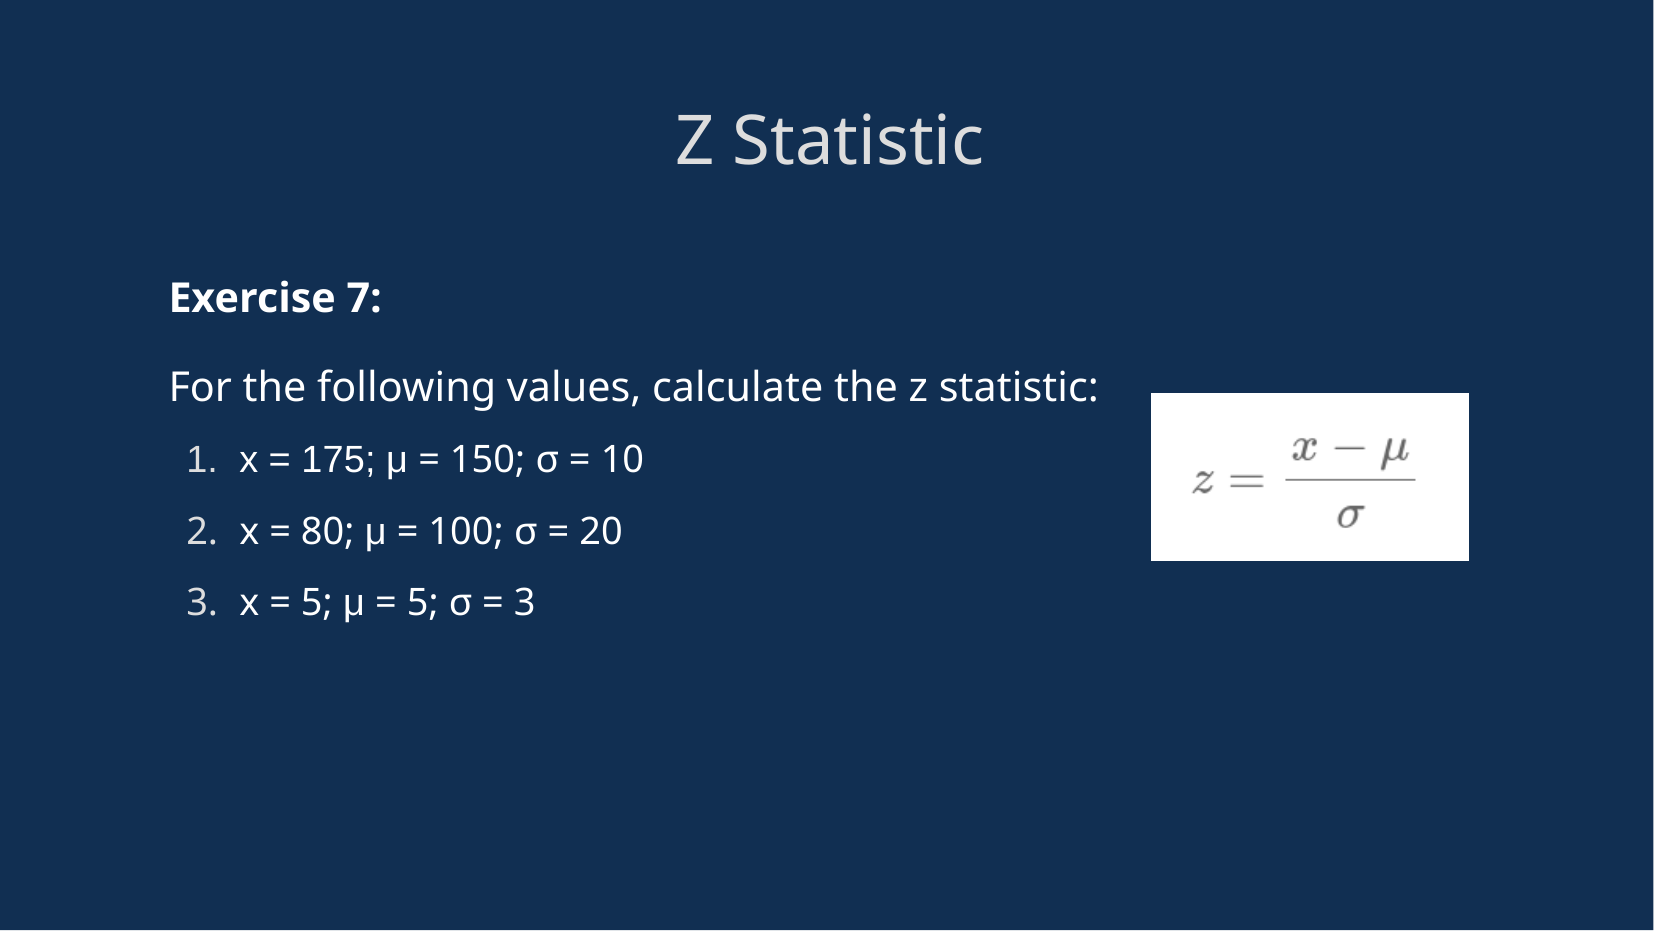

# Z Statistic
Exercise 7:
For the following values, calculate the z statistic:
x = 175; μ = 150; σ = 10
x = 80; μ = 100; σ = 20
x = 5; μ = 5; σ = 3